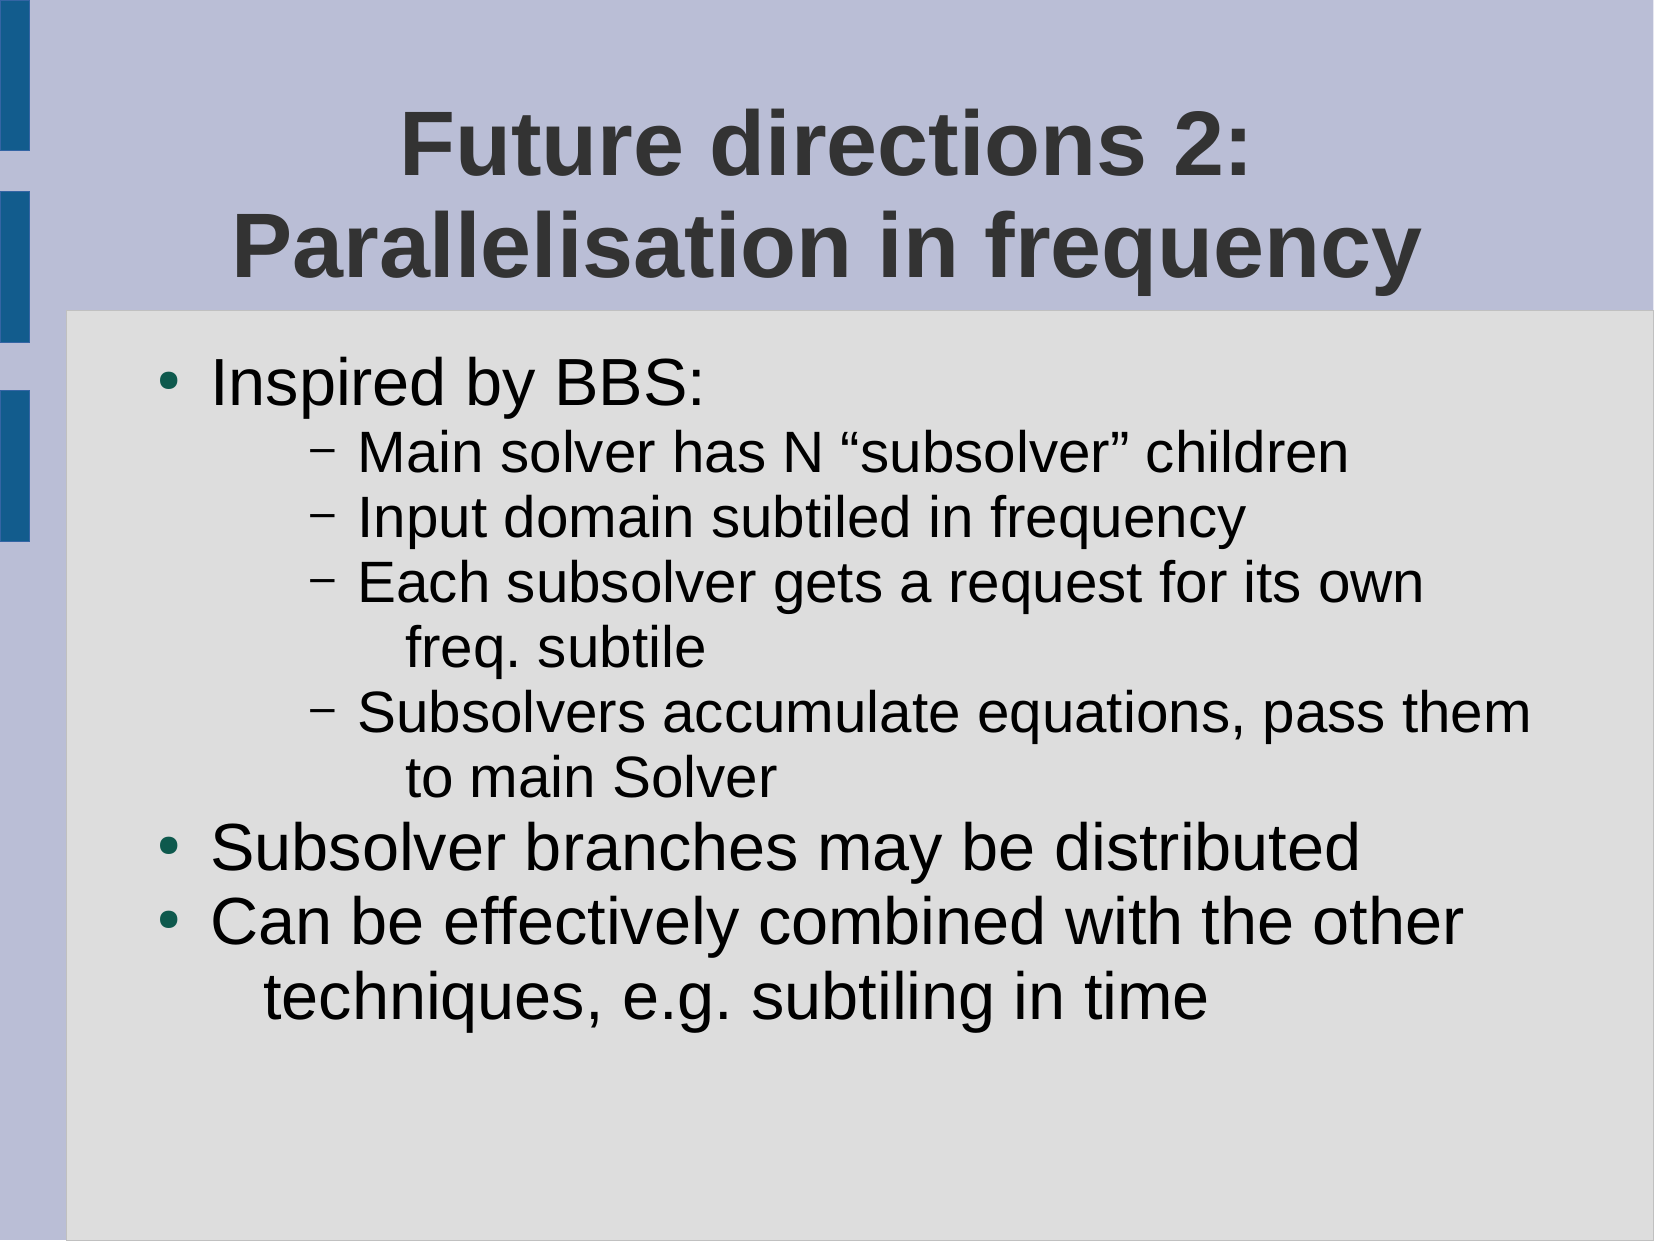

# Future directions 2: Parallelisation in frequency
Inspired by BBS:
Main solver has N “subsolver” children
Input domain subtiled in frequency
Each subsolver gets a request for its own freq. subtile
Subsolvers accumulate equations, pass them to main Solver
Subsolver branches may be distributed
Can be effectively combined with the other techniques, e.g. subtiling in time